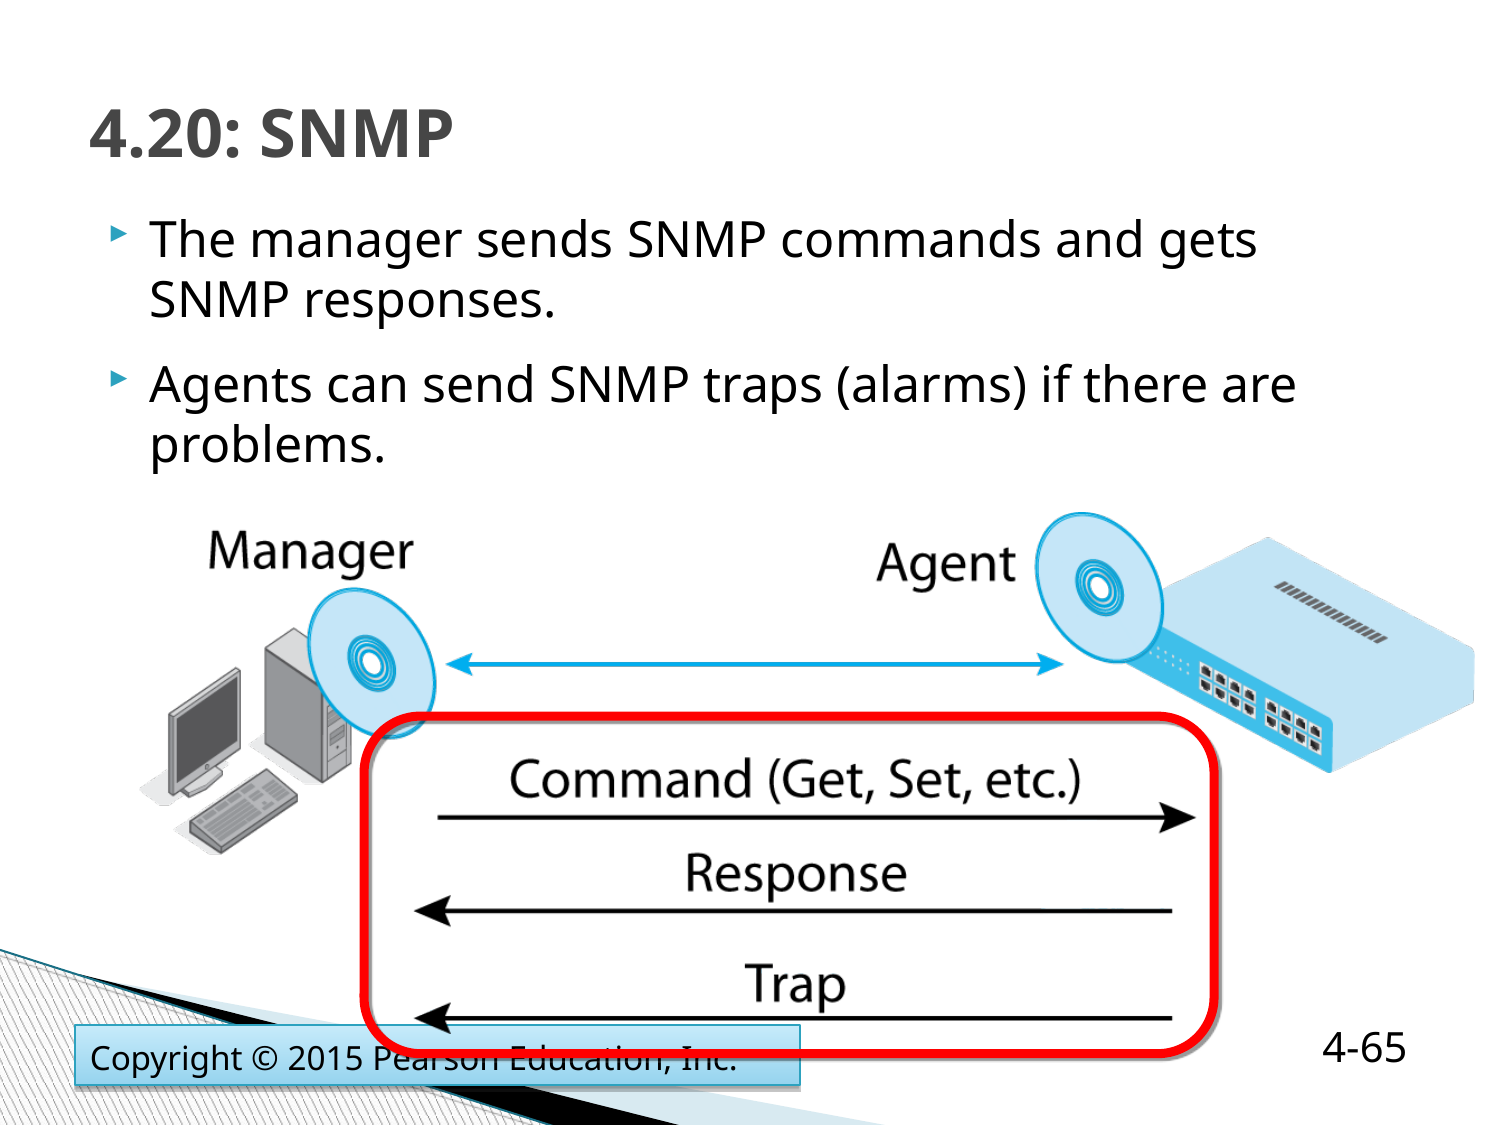

4.20: SNMP
# The manager sends SNMP commands and gets SNMP responses.
Agents can send SNMP traps (alarms) if there are problems.
Copyright © 2015 Pearson Education, Inc.